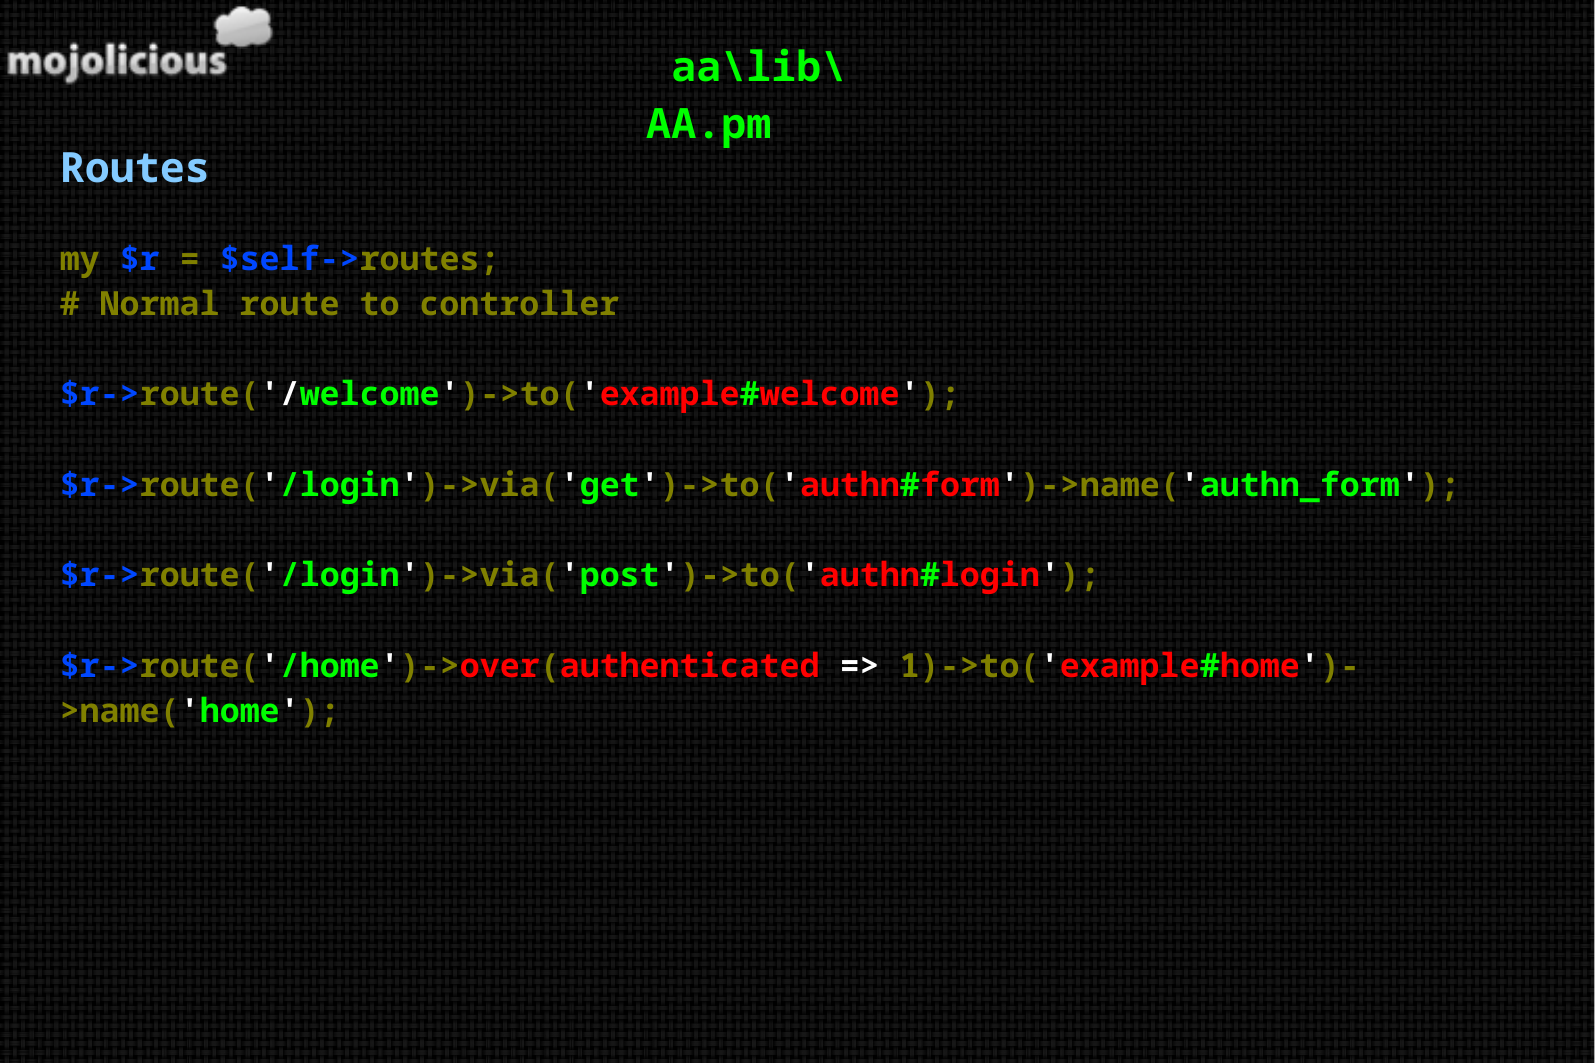

aa\lib\AA.pm
Routes
my $r = $self->routes;
# Normal route to controller
$r->route('/welcome')->to('example#welcome');
$r->route('/login')->via('get')->to('authn#form')->name('authn_form');
$r->route('/login')->via('post')->to('authn#login');
$r->route('/home')->over(authenticated => 1)->to('example#home')->name('home');